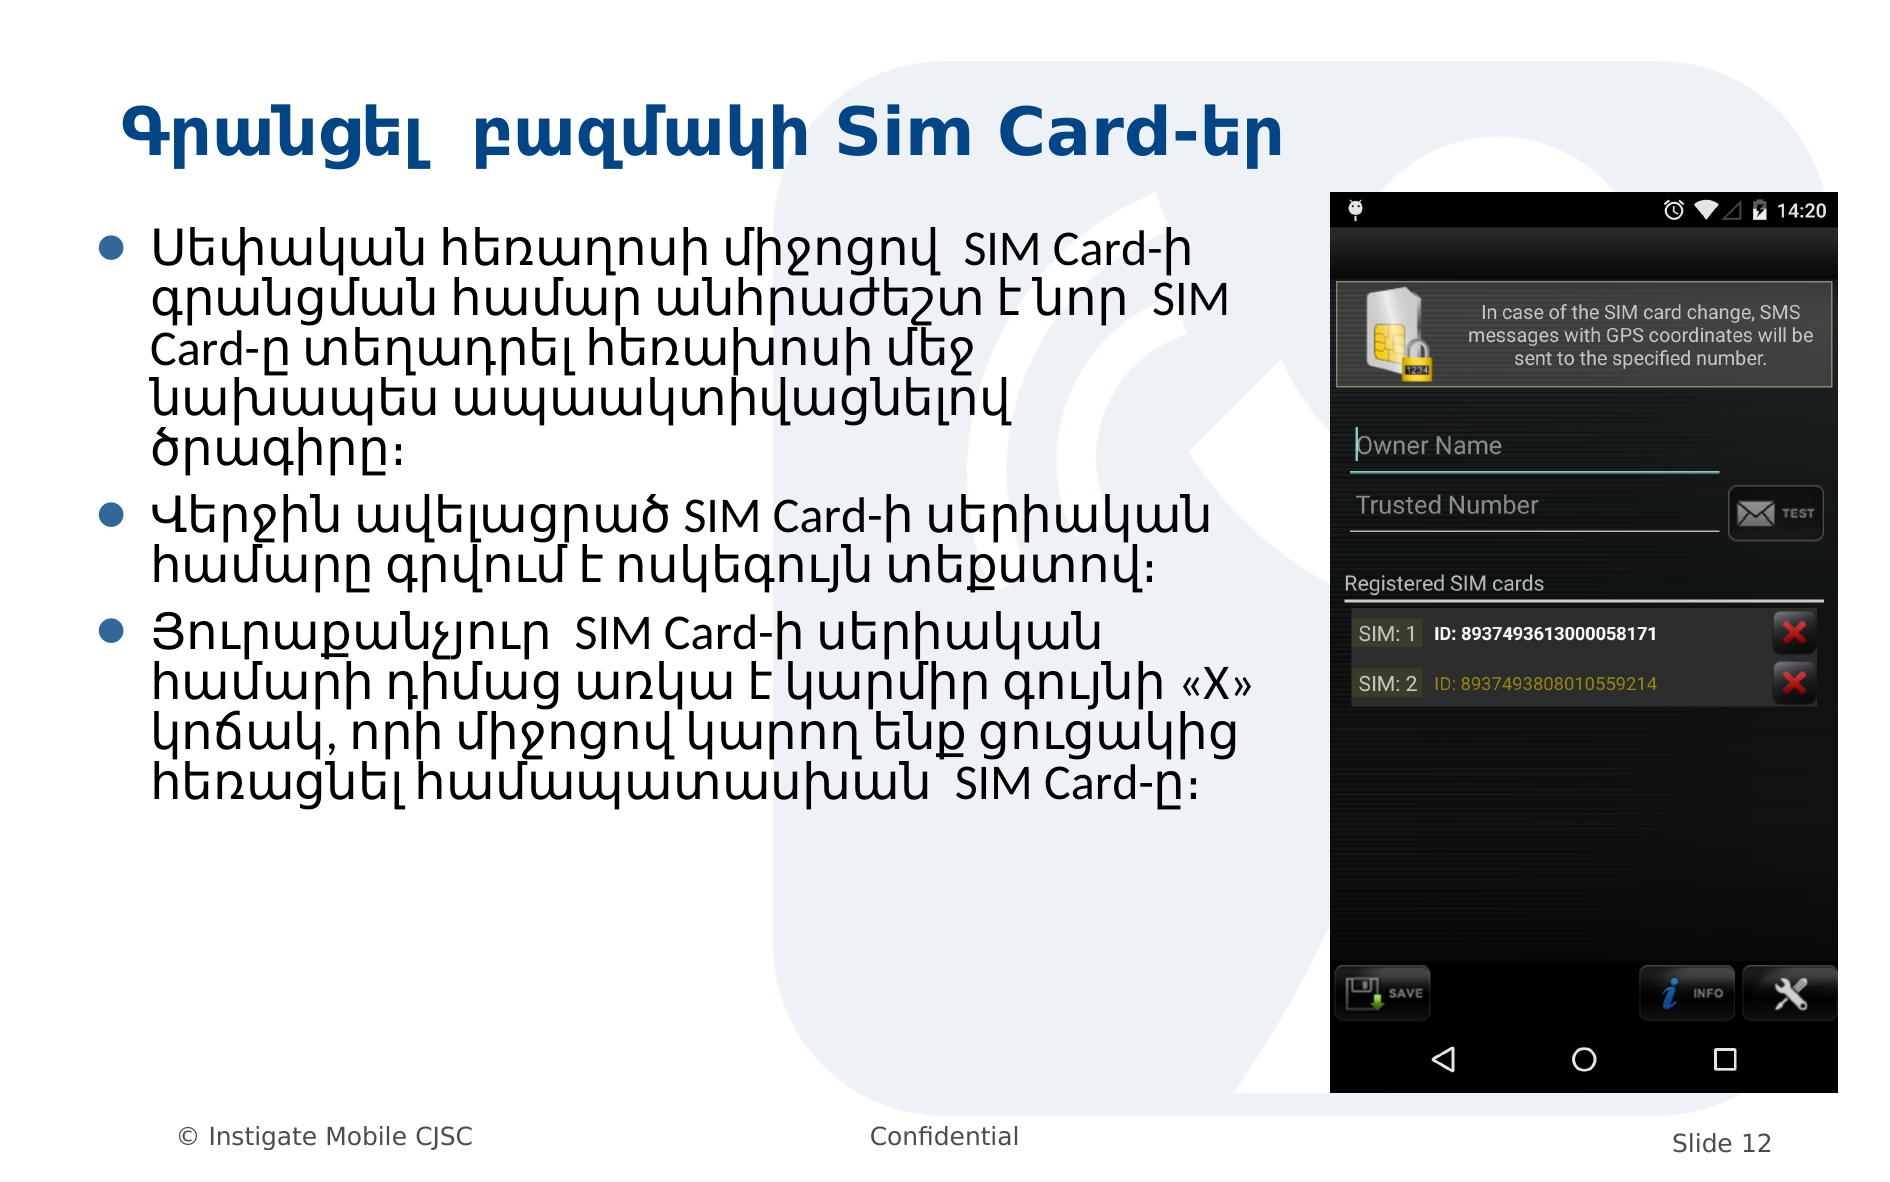

# Գրանցել բազմակի Sim Card-եր
Սեփական հեռաղոսի միջոցով SIM Card-ի գրանցման համար անհրաժեշտ է նոր SIM Card-ը տեղադրել հեռախոսի մեջ նախապես ապաակտիվացնելով ծրագիրը։
Վերջին ավելացրած SIM Card-ի սերիական համարը գրվում է ոսկեգույն տեքստով։
Յուրաքանչյուր SIM Card-ի սերիական համարի դիմաց առկա է կարմիր գույնի «X» կոճակ, որի միջոցով կարող ենք ցուցակից հեռացնել համապատասխան SIM Card-ը։